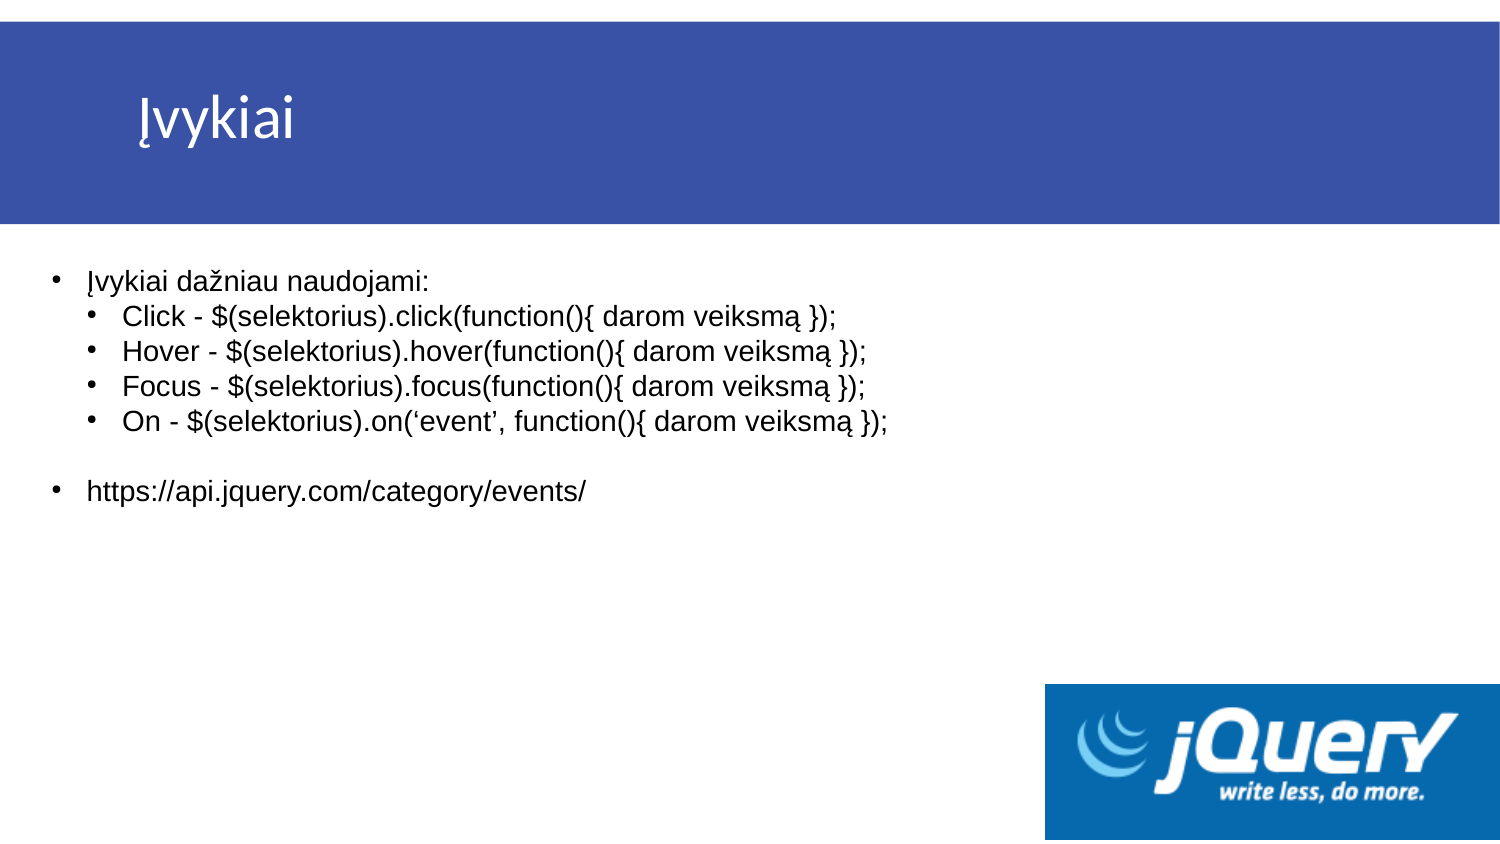

# Įvykiai
Įvykiai dažniau naudojami:
Click - $(selektorius).click(function(){ darom veiksmą });
Hover - $(selektorius).hover(function(){ darom veiksmą });
Focus - $(selektorius).focus(function(){ darom veiksmą });
On - $(selektorius).on(‘event’, function(){ darom veiksmą });
https://api.jquery.com/category/events/